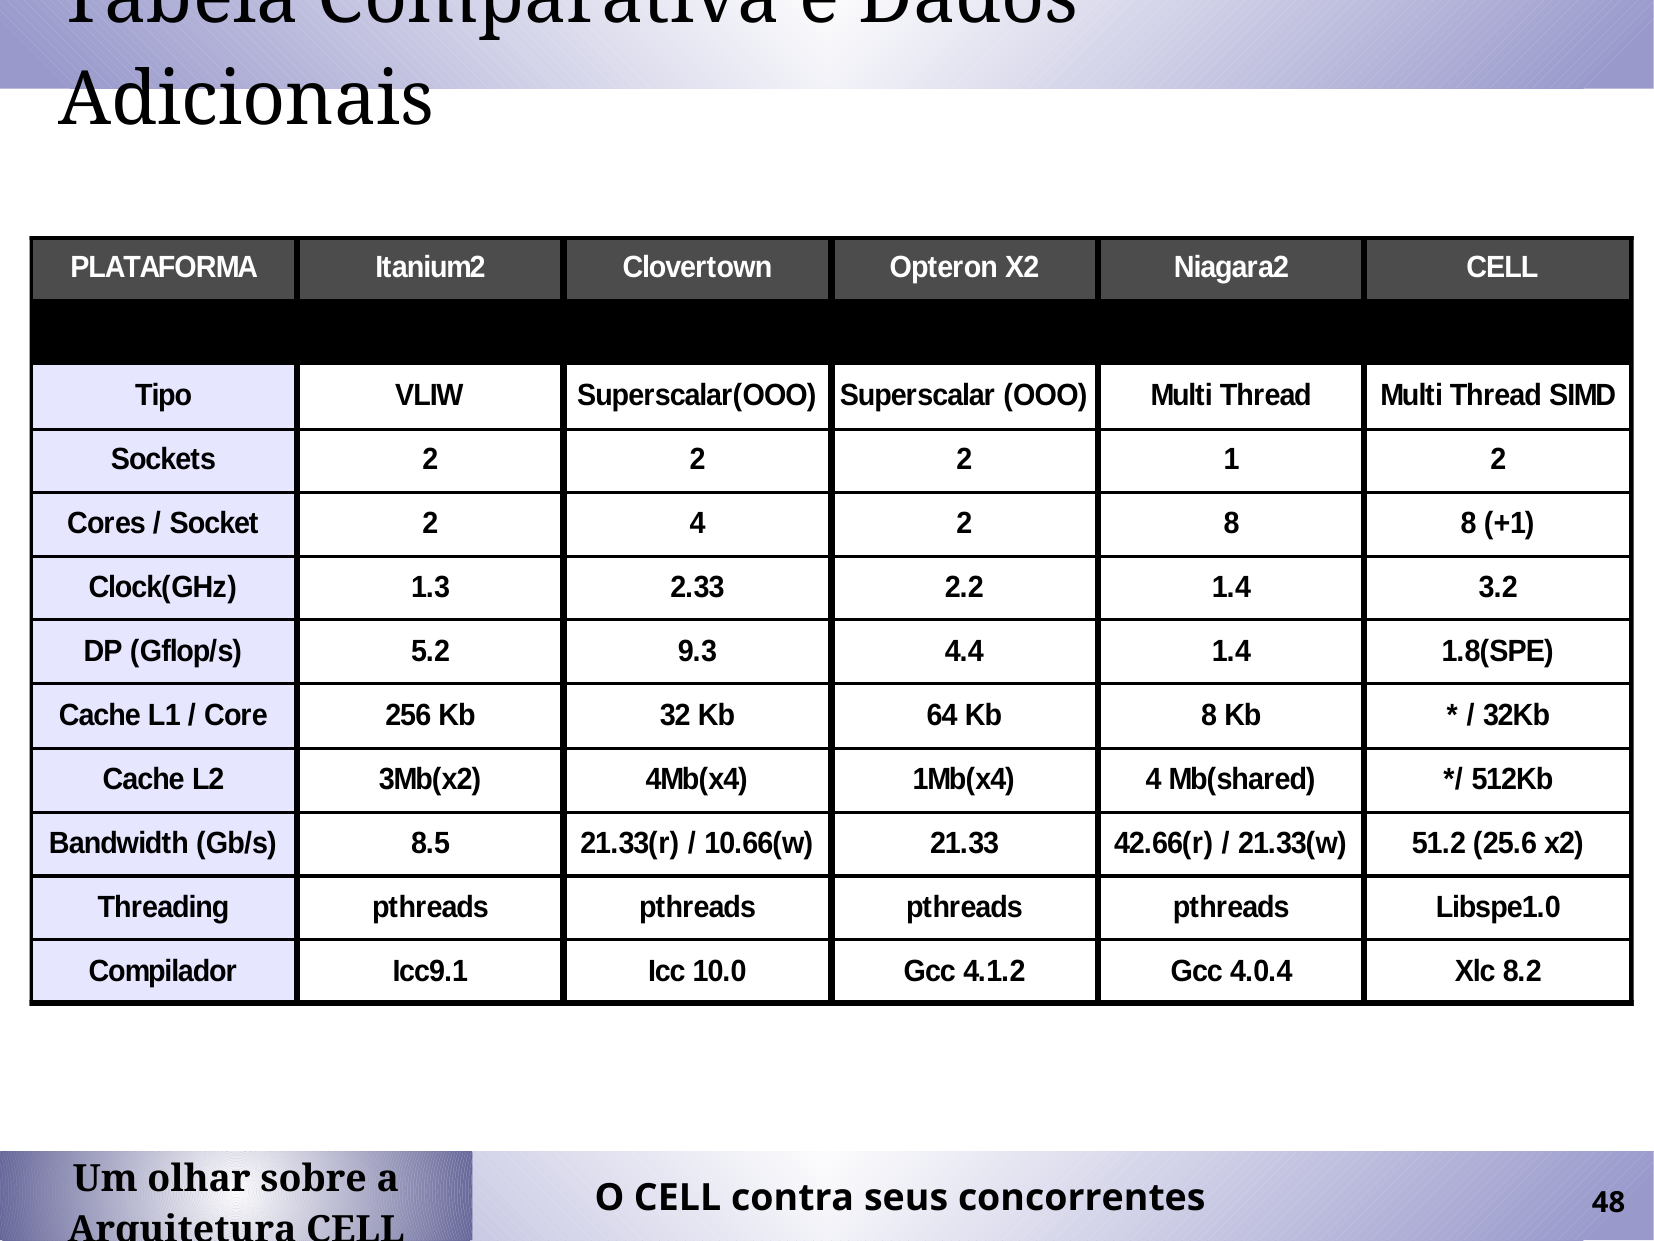

# Tabela Comparativa e Dados Adicionais
O CELL contra seus concorrentes
48